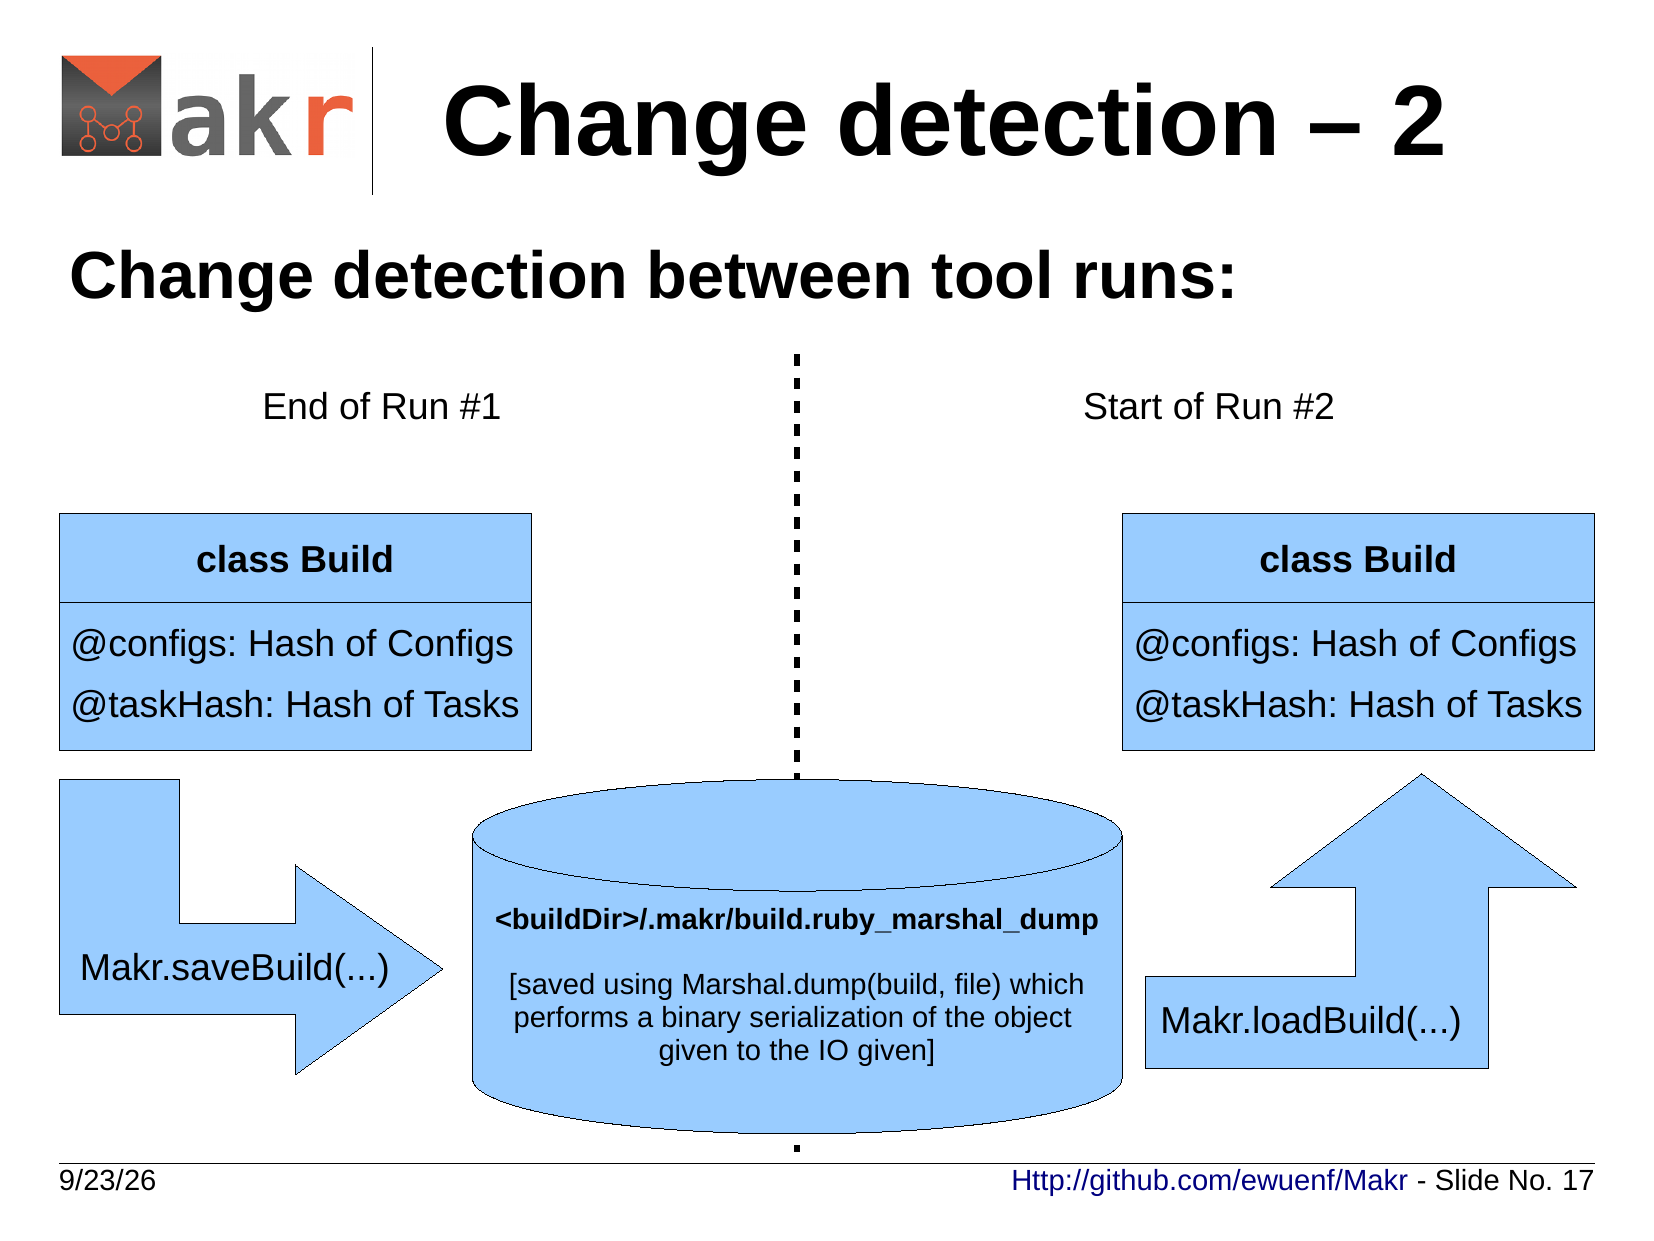

# Change detection – 2
Change detection between tool runs:
End of Run #1
Start of Run #2
class Build
@configs: Hash of Configs
@taskHash: Hash of Tasks
class Build
@configs: Hash of Configs
@taskHash: Hash of Tasks
<buildDir>/.makr/build.ruby_marshal_dump
[saved using Marshal.dump(build, file) which
performs a binary serialization of the object
given to the IO given]
Makr.saveBuild(...)
Makr.loadBuild(...)